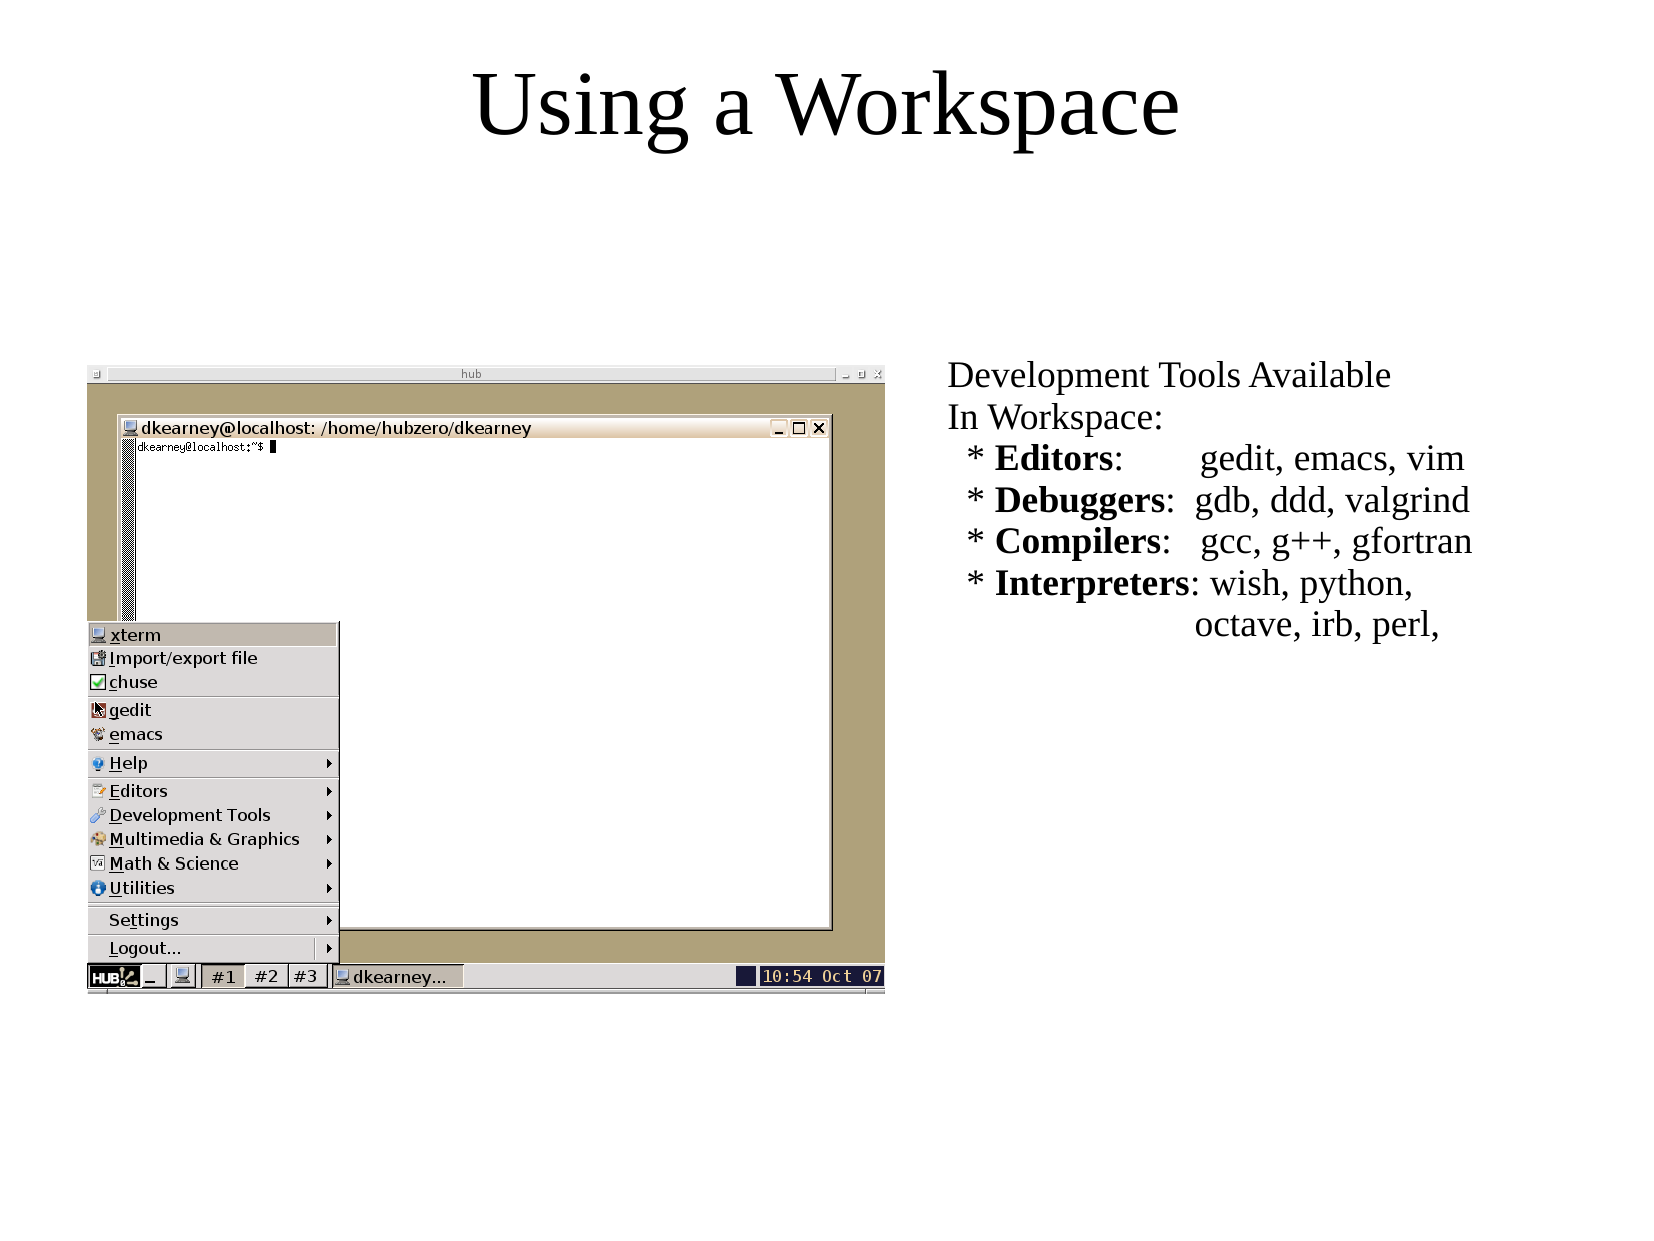

# Using a Workspace
Development Tools Available
In Workspace:
 * Editors: gedit, emacs, vim
 * Debuggers: gdb, ddd, valgrind
 * Compilers: gcc, g++, gfortran
 * Interpreters: wish, python,
 octave, irb, perl,